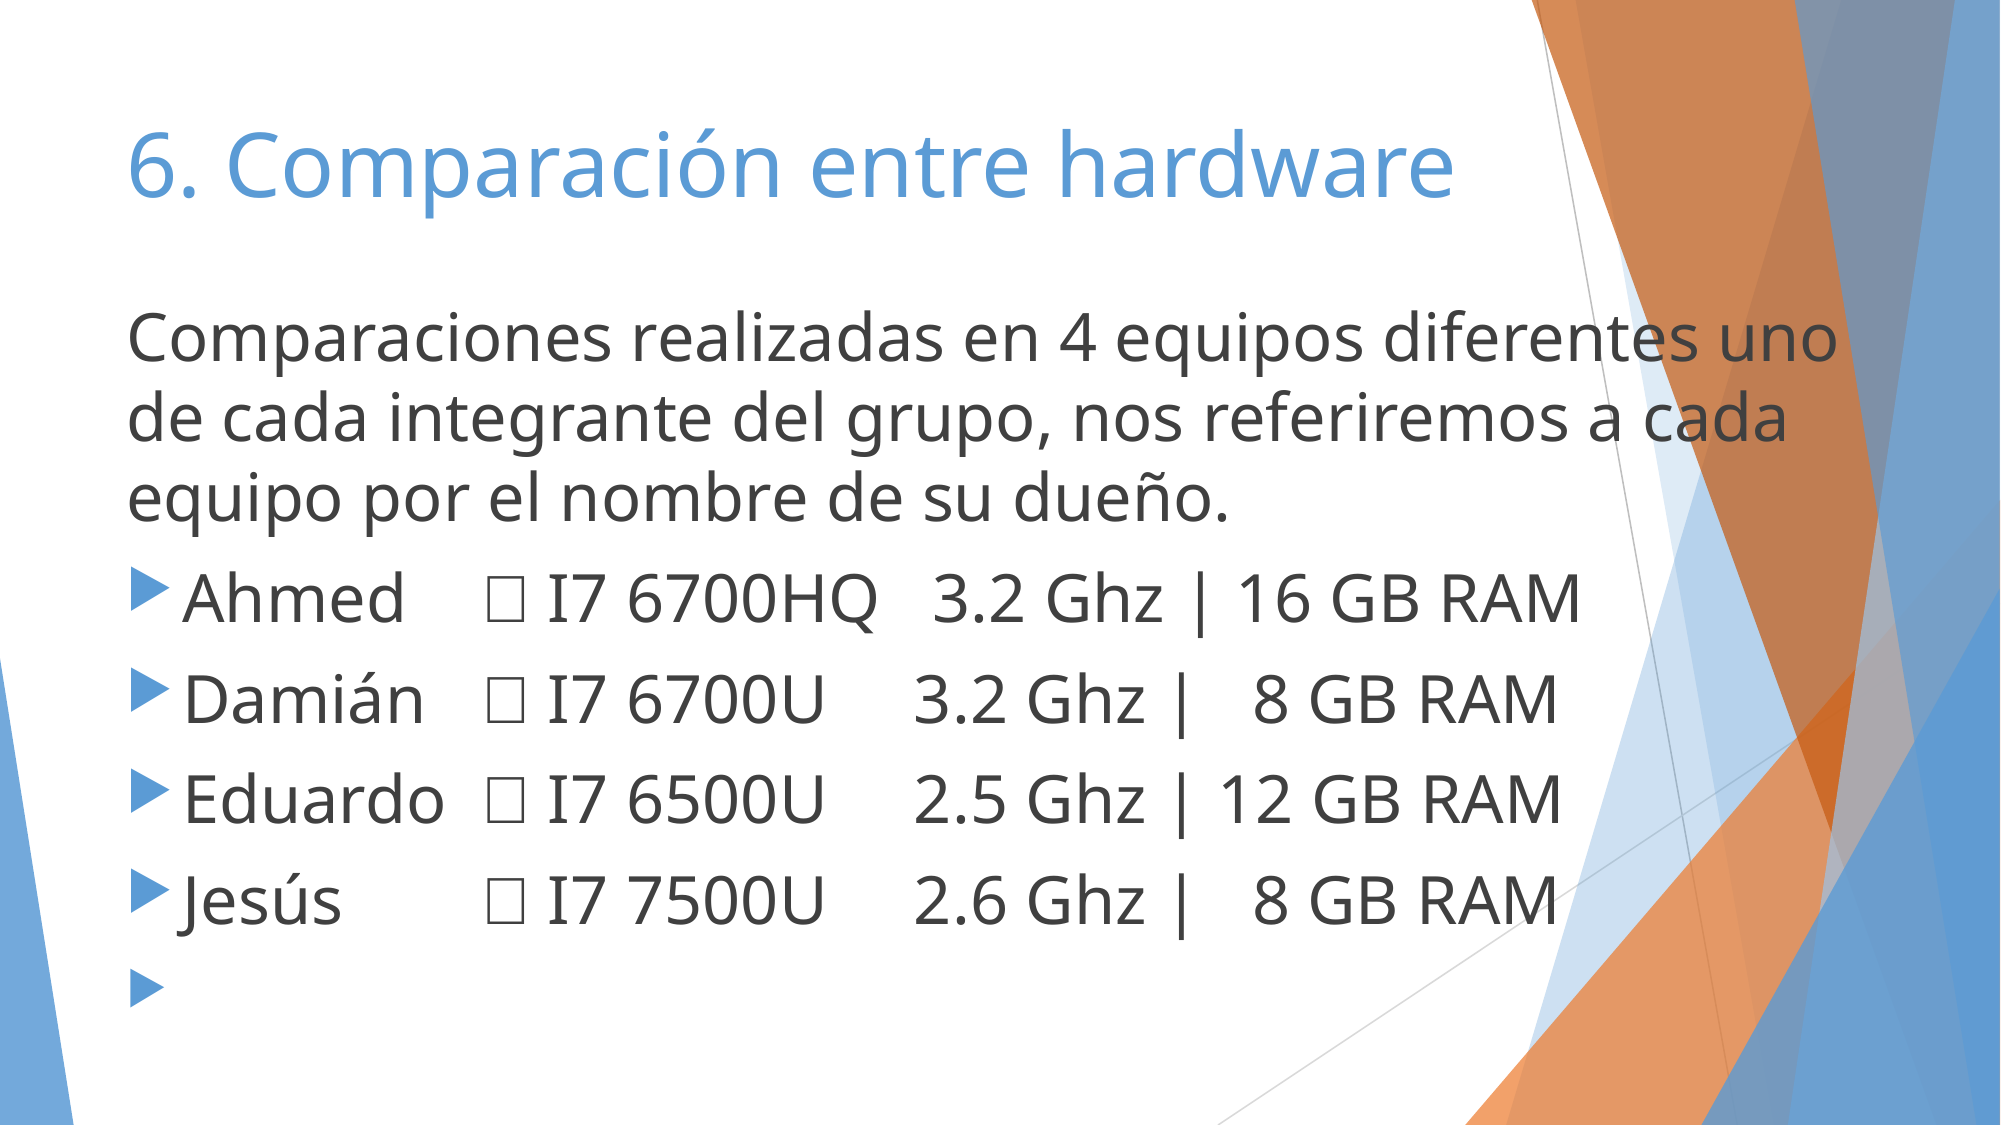

# 6. Comparación entre hardware
Comparaciones realizadas en 4 equipos diferentes uno de cada integrante del grupo, nos referiremos a cada equipo por el nombre de su dueño.
Ahmed 	  I7 6700HQ 3.2 Ghz | 16 GB RAM
Damián 	  I7 6700U 3.2 Ghz | 8 GB RAM
Eduardo	  I7 6500U 2.5 Ghz | 12 GB RAM
Jesús		  I7 7500U 2.6 Ghz | 8 GB RAM